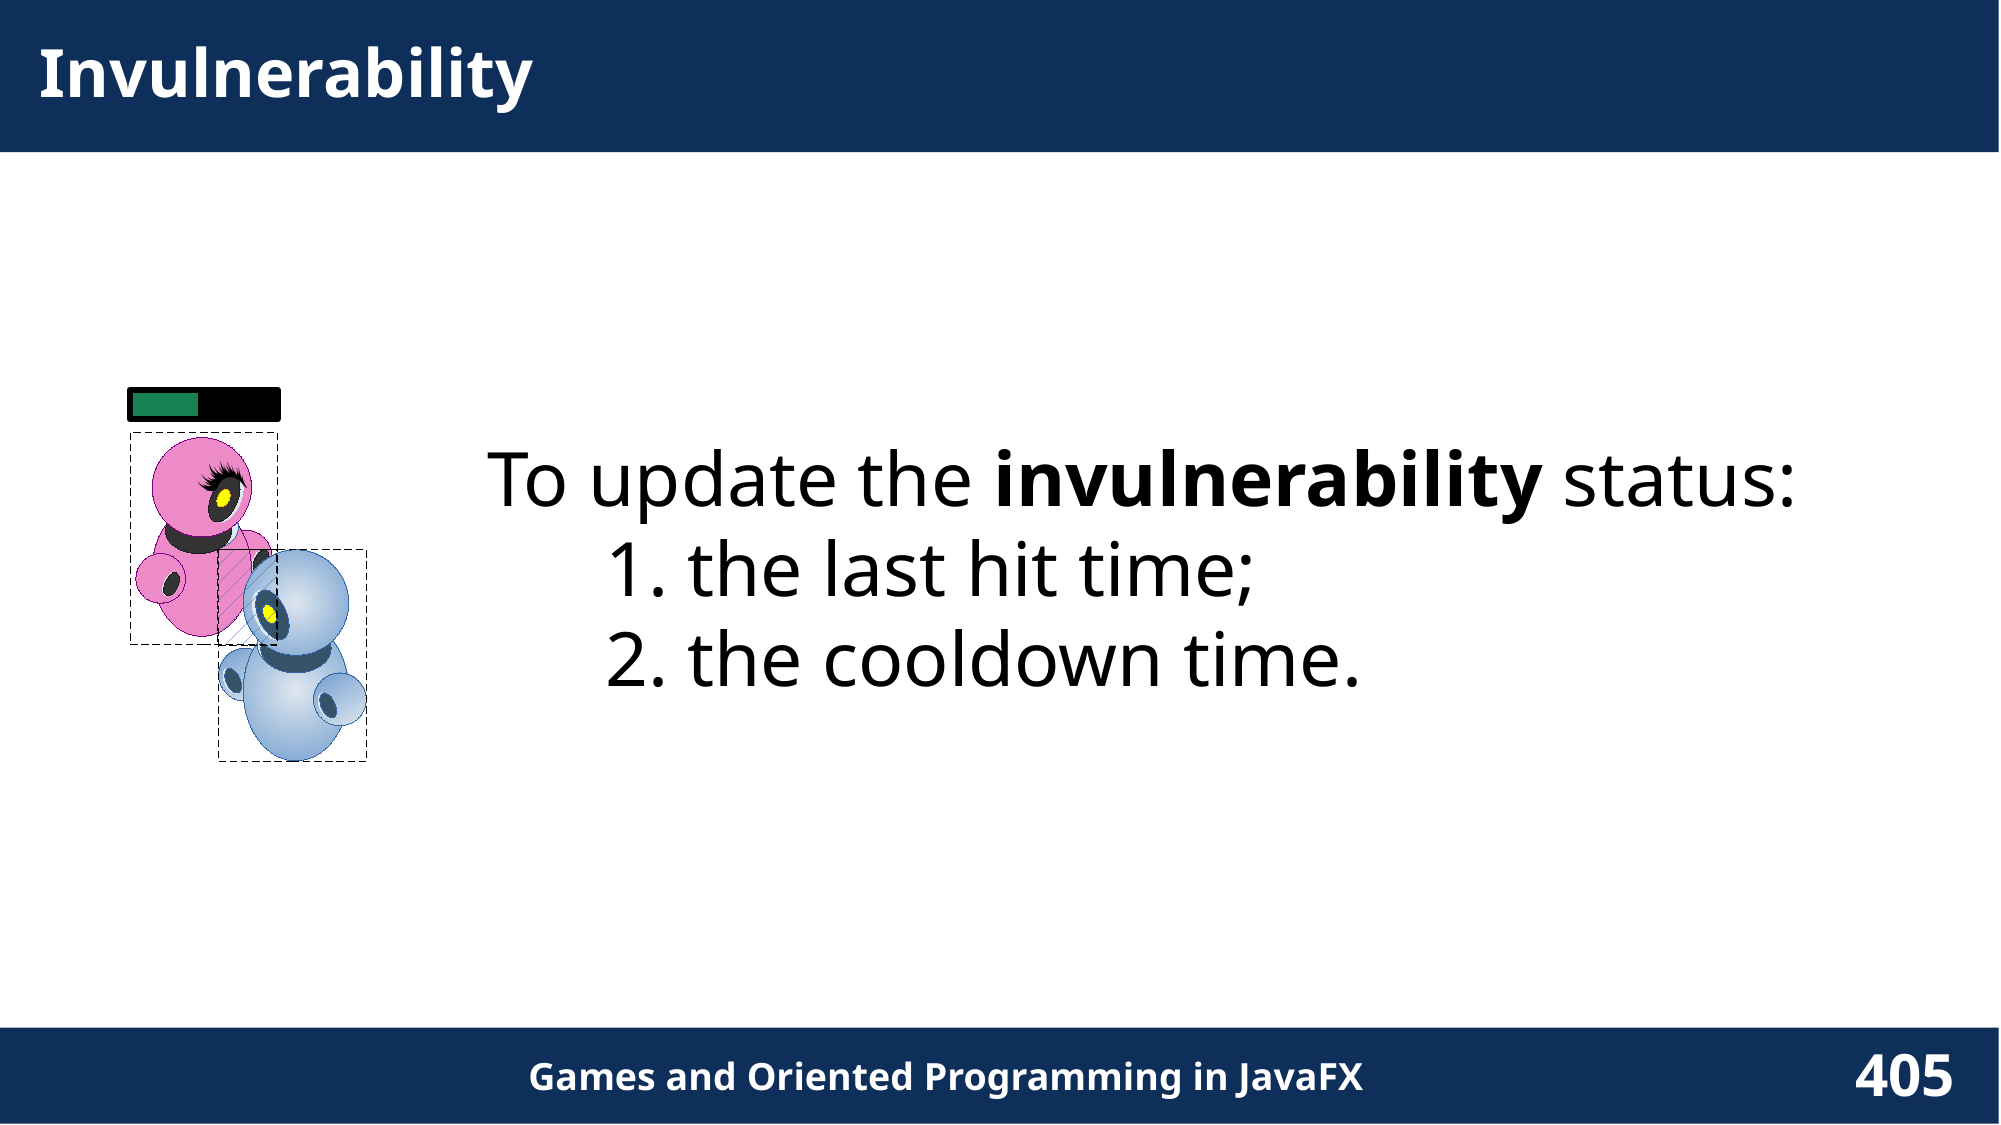

Invulnerability
To update the invulnerability status:
 the last hit time;
 the cooldown time.